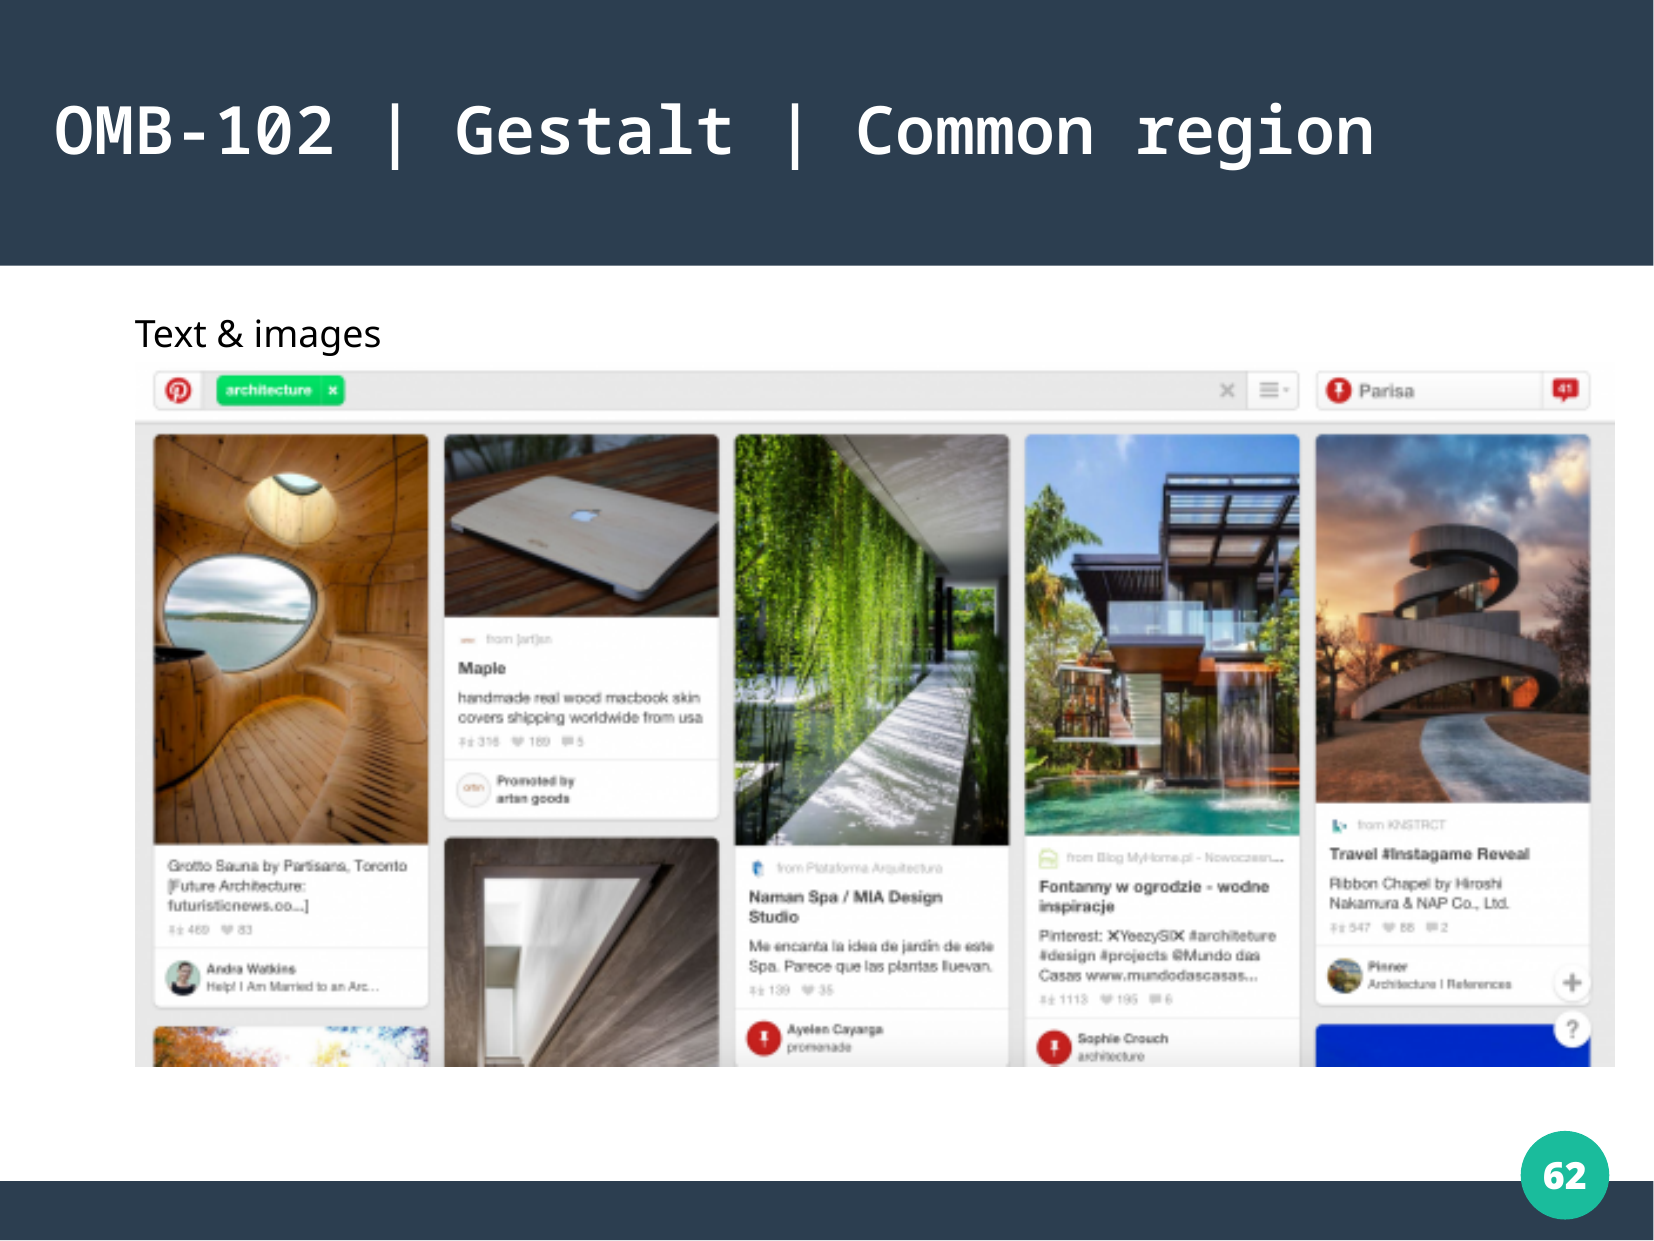

# OMB-102 | Gestalt | Common region
Text & images
62